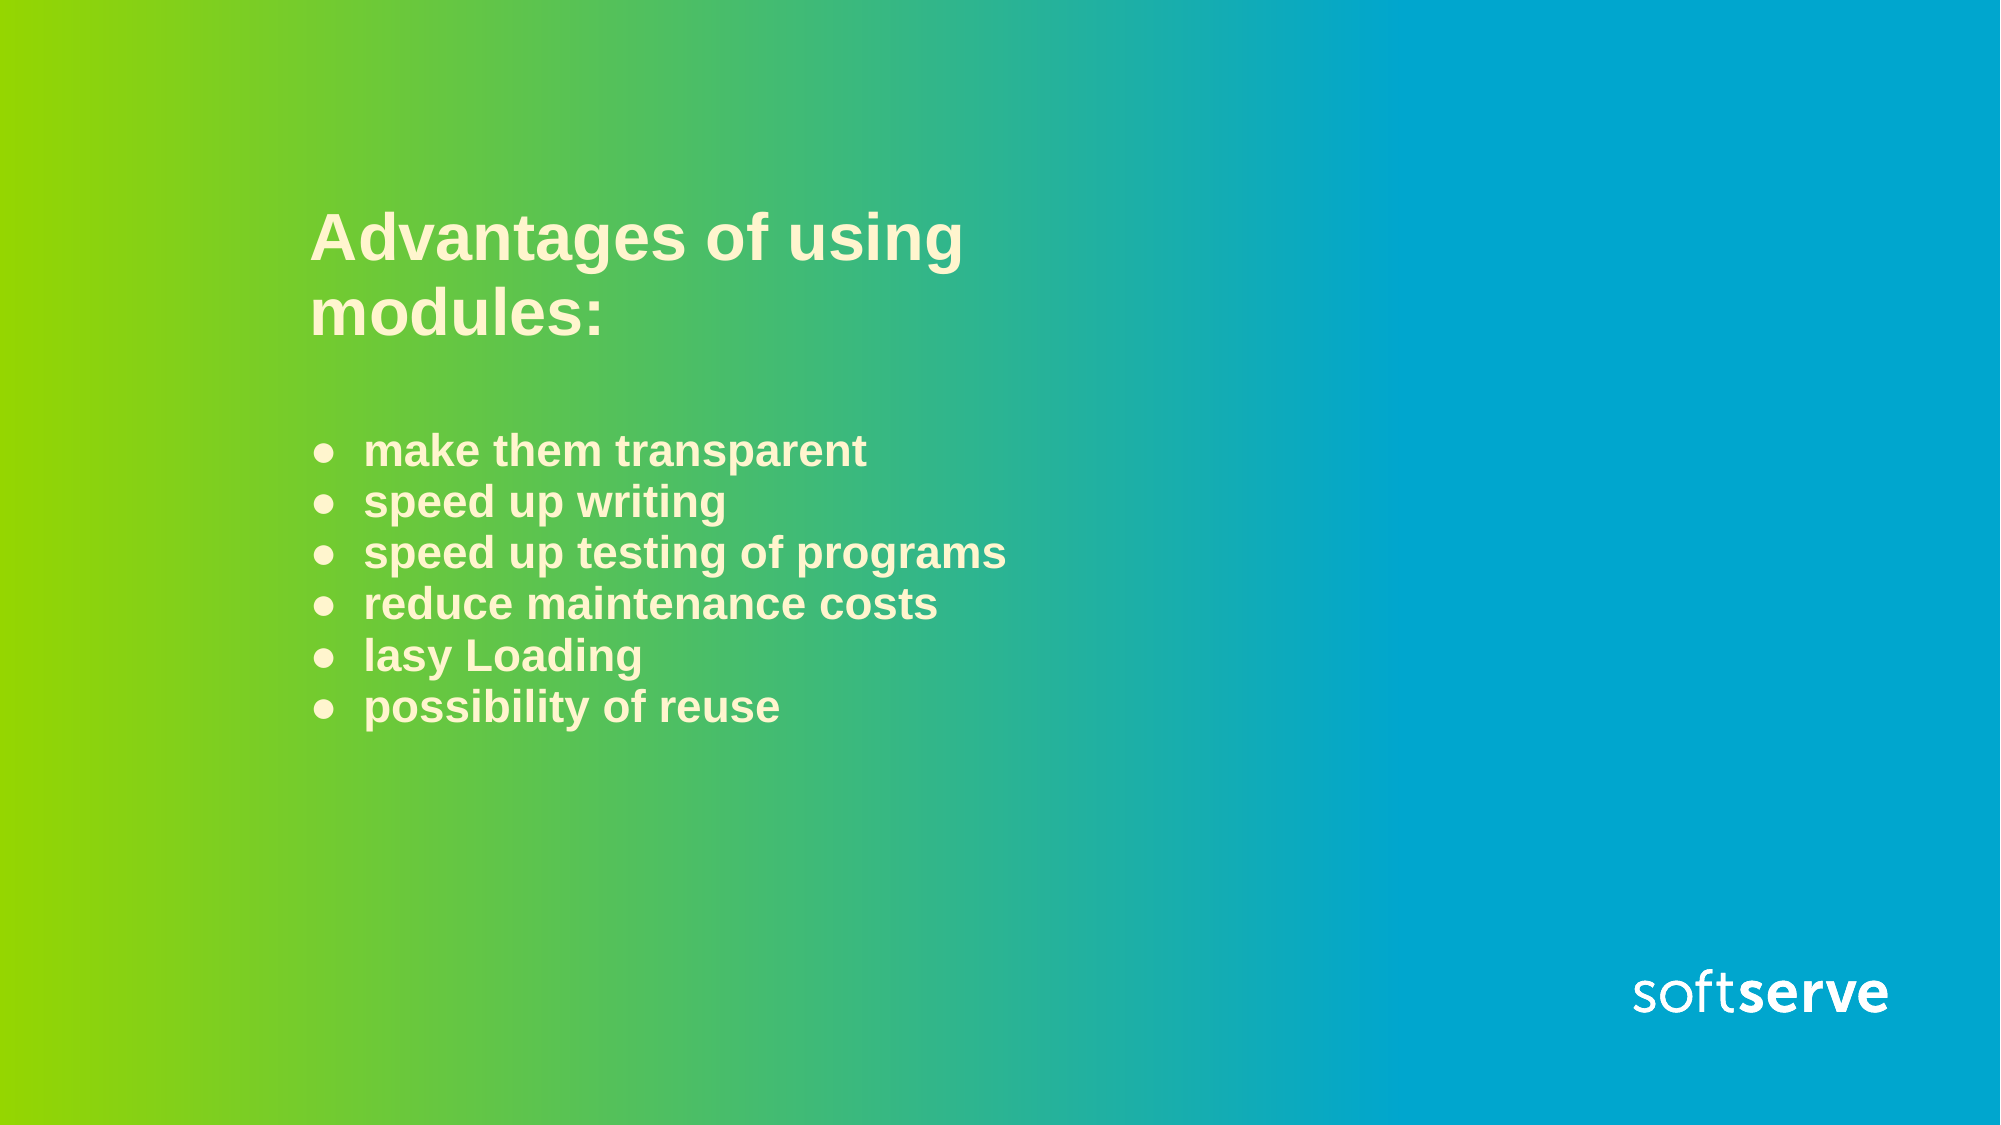

Advantages of using modules:
● make them transparent
● speed up writing
● speed up testing of programs
● reduce maintenance costs
● lasy Loading
● possibility of reuse